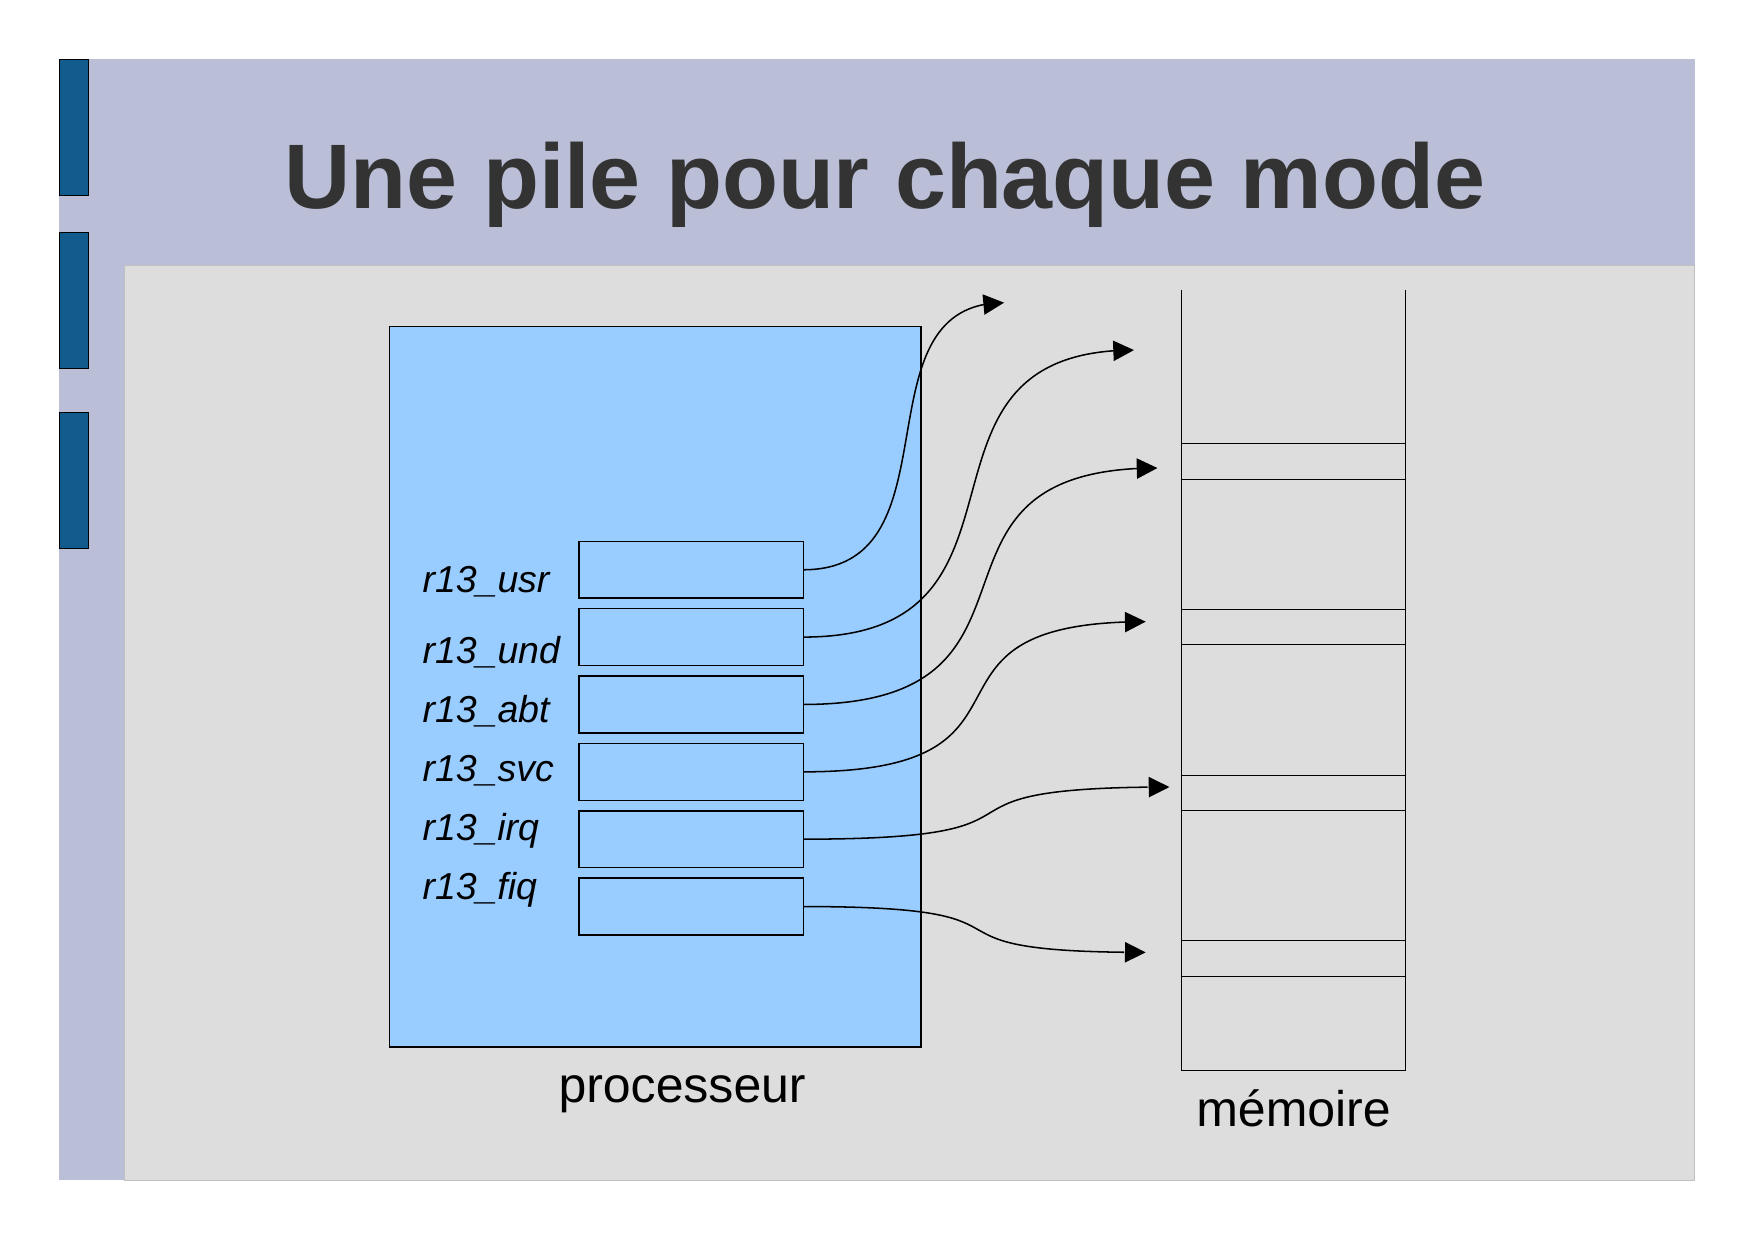

# Une pile pour chaque mode
r13_usr
r13_und
r13_abt
r13_svc
r13_irq
r13_fiq
processeur
mémoire